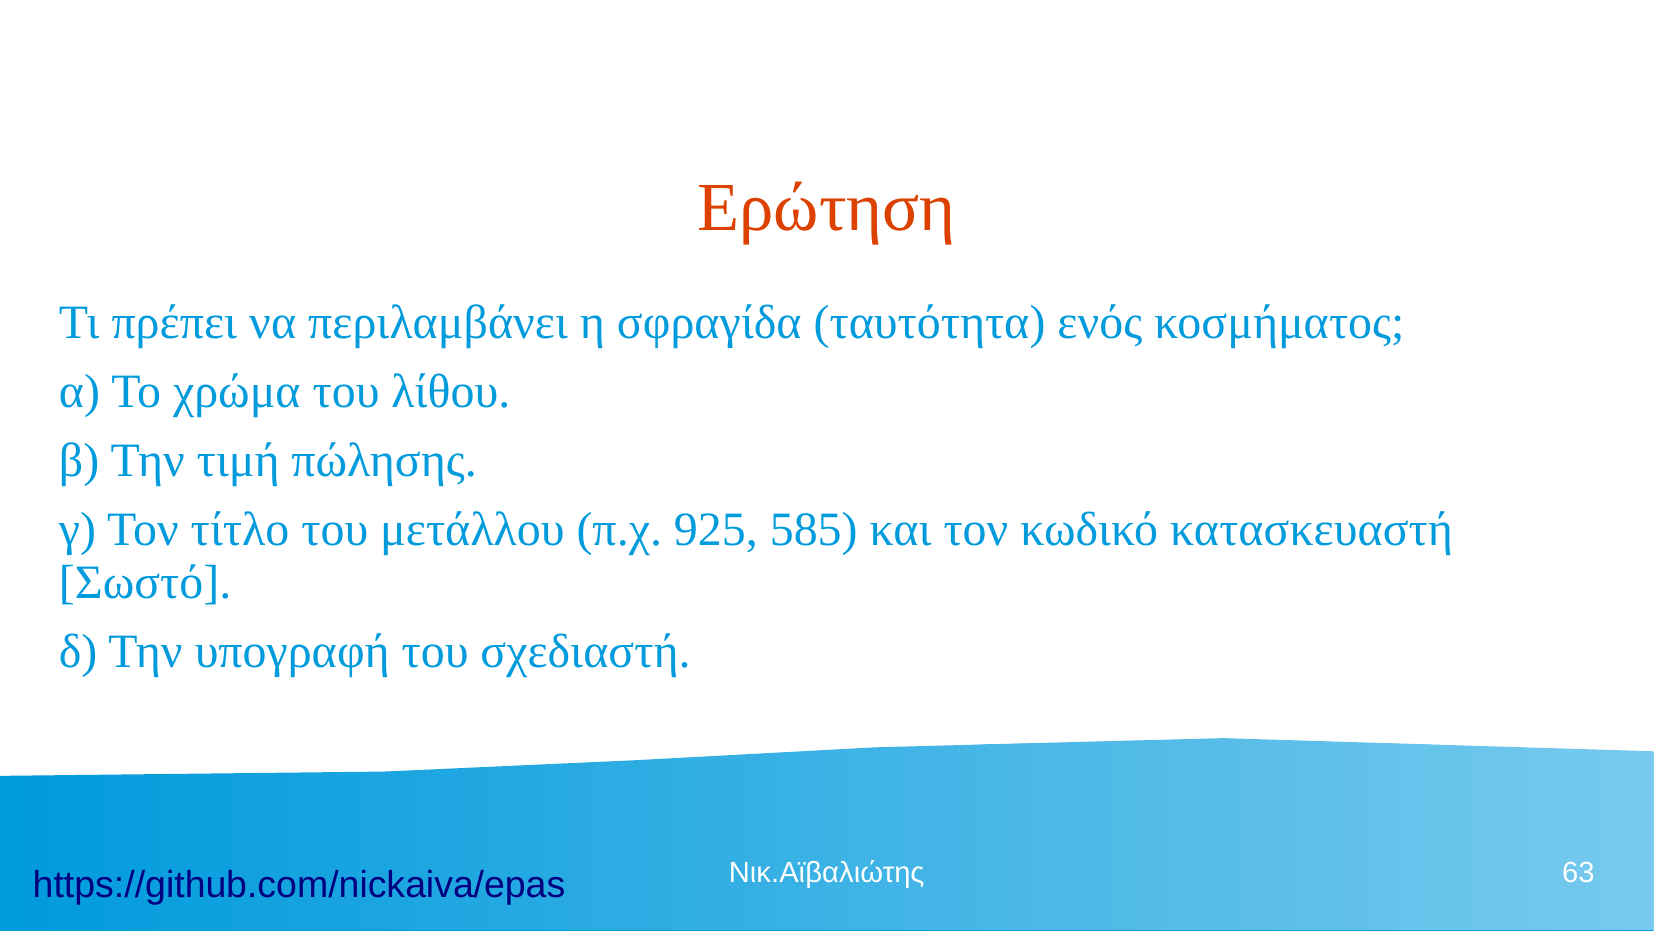

# Ερώτηση
Τι πρέπει να περιλαμβάνει η σφραγίδα (ταυτότητα) ενός κοσμήματος;
α) Το χρώμα του λίθου.
β) Την τιμή πώλησης.
γ) Τον τίτλο του μετάλλου (π.χ. 925, 585) και τον κωδικό κατασκευαστή [Σωστό].
δ) Την υπογραφή του σχεδιαστή.
Νικ.Αϊβαλιώτης
63